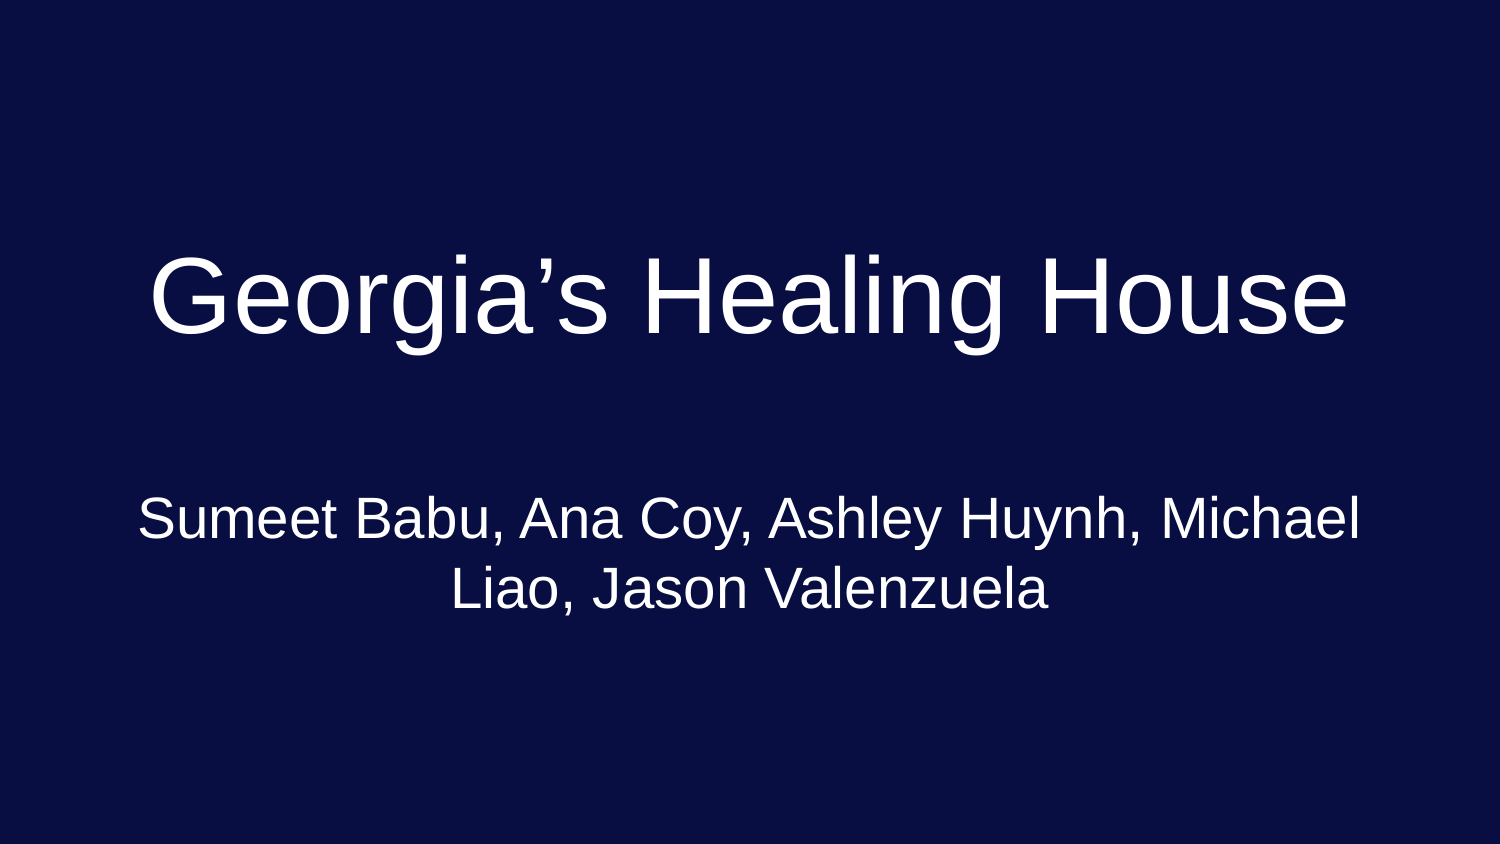

# Georgia’s Healing House
Sumeet Babu, Ana Coy, Ashley Huynh, Michael Liao, Jason Valenzuela